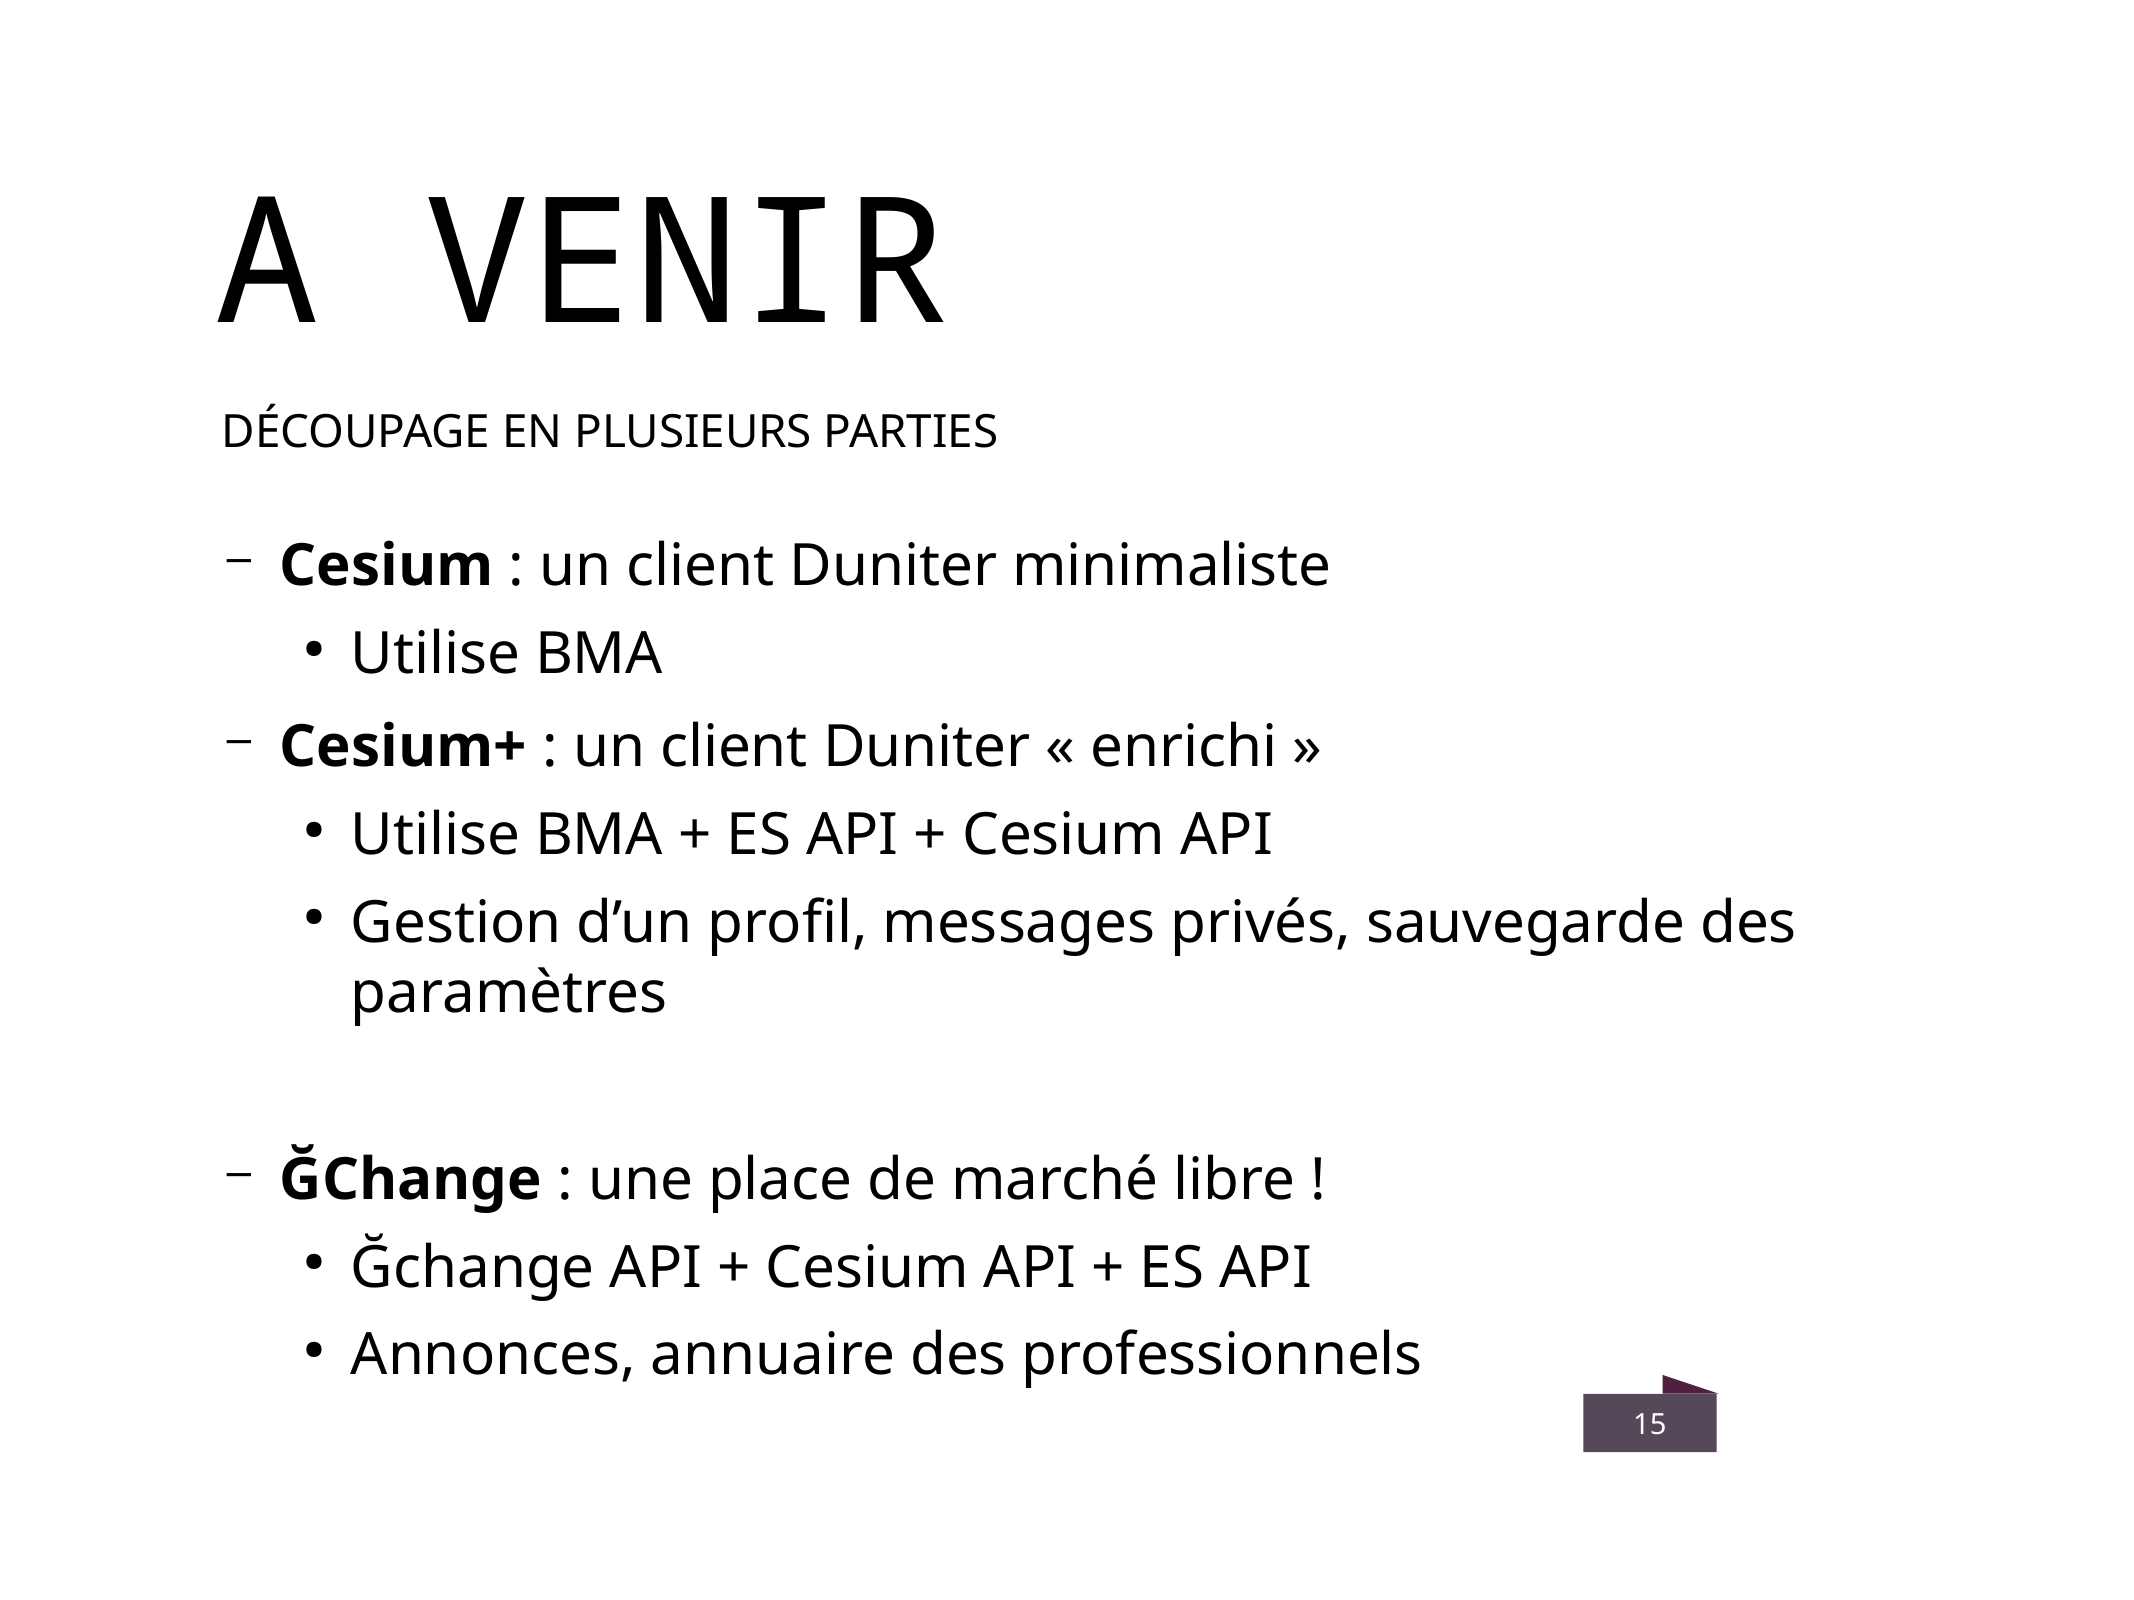

A VENIR
découpage en PLUSIEURS parties
Cesium : un client Duniter minimaliste
Utilise BMA
Cesium+ : un client Duniter « enrichi »
Utilise BMA + ES API + Cesium API
Gestion d’un profil, messages privés, sauvegarde des paramètres
ĞChange : une place de marché libre !
Ğchange API + Cesium API + ES API
Annonces, annuaire des professionnels
# 15